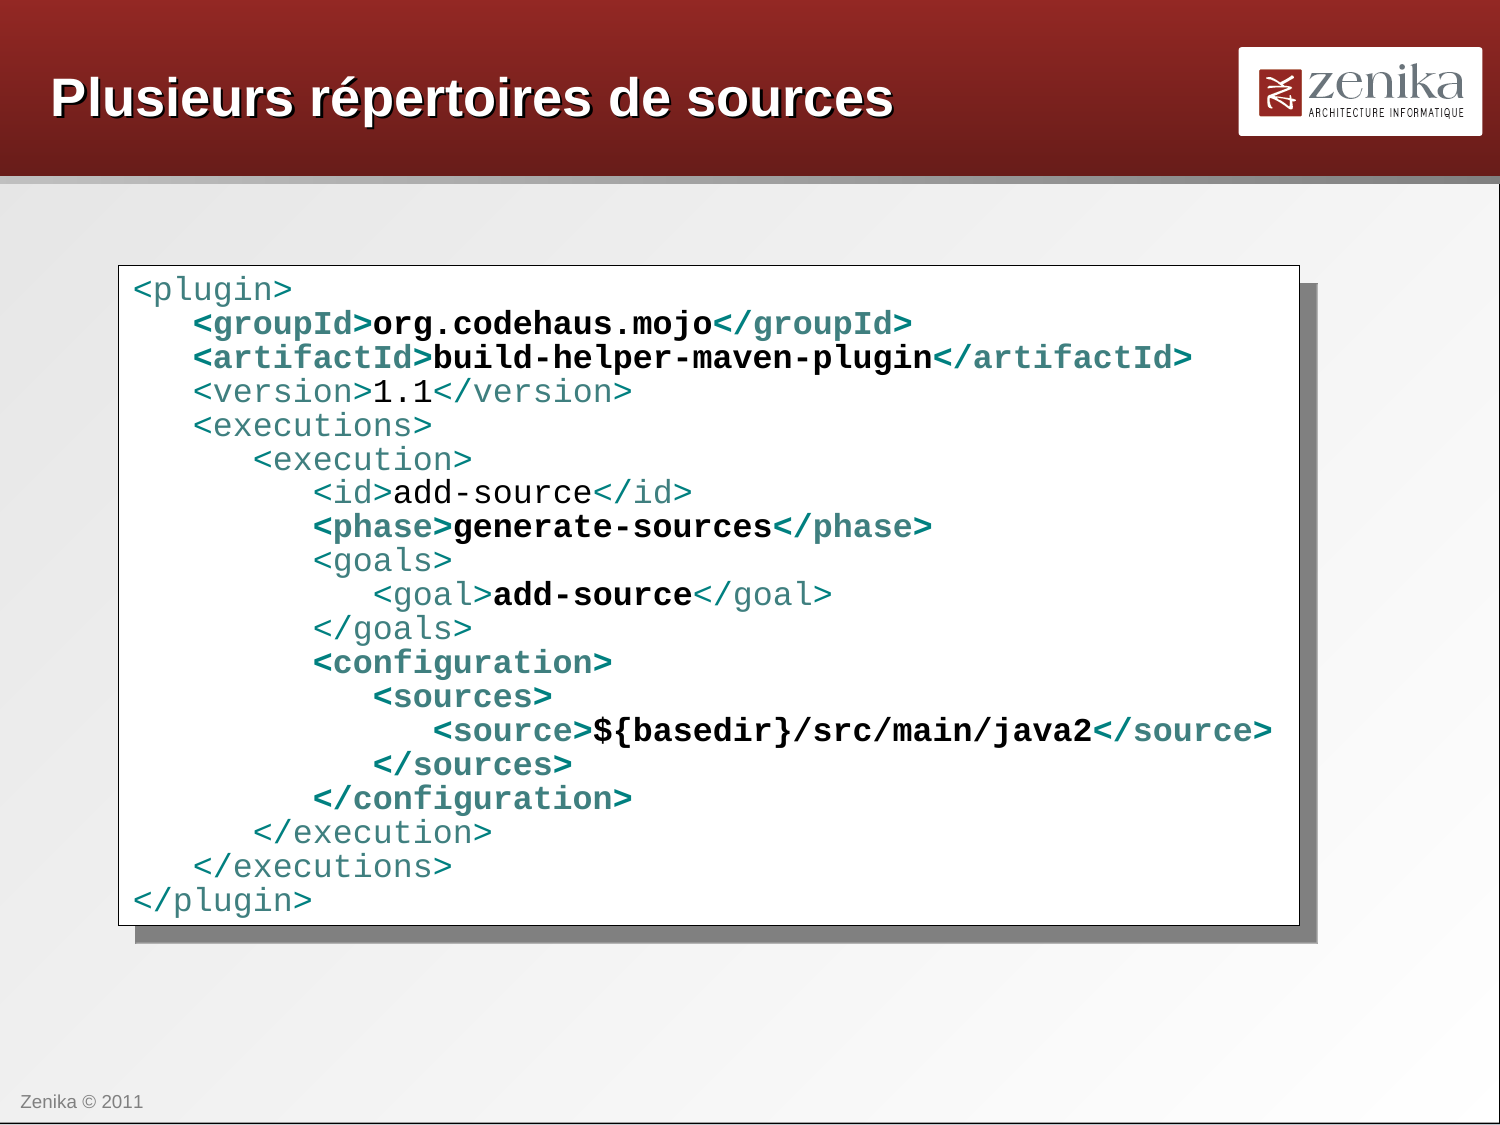

# Plusieurs répertoires de sources
<plugin>
 <groupId>org.codehaus.mojo</groupId>
 <artifactId>build-helper-maven-plugin</artifactId>
 <version>1.1</version>
 <executions>
 <execution>
 <id>add-source</id>
 <phase>generate-sources</phase>
 <goals>
 <goal>add-source</goal>
 </goals>
 <configuration>
 <sources>
 <source>${basedir}/src/main/java2</source>
 </sources>
 </configuration>
 </execution>
 </executions>
</plugin>